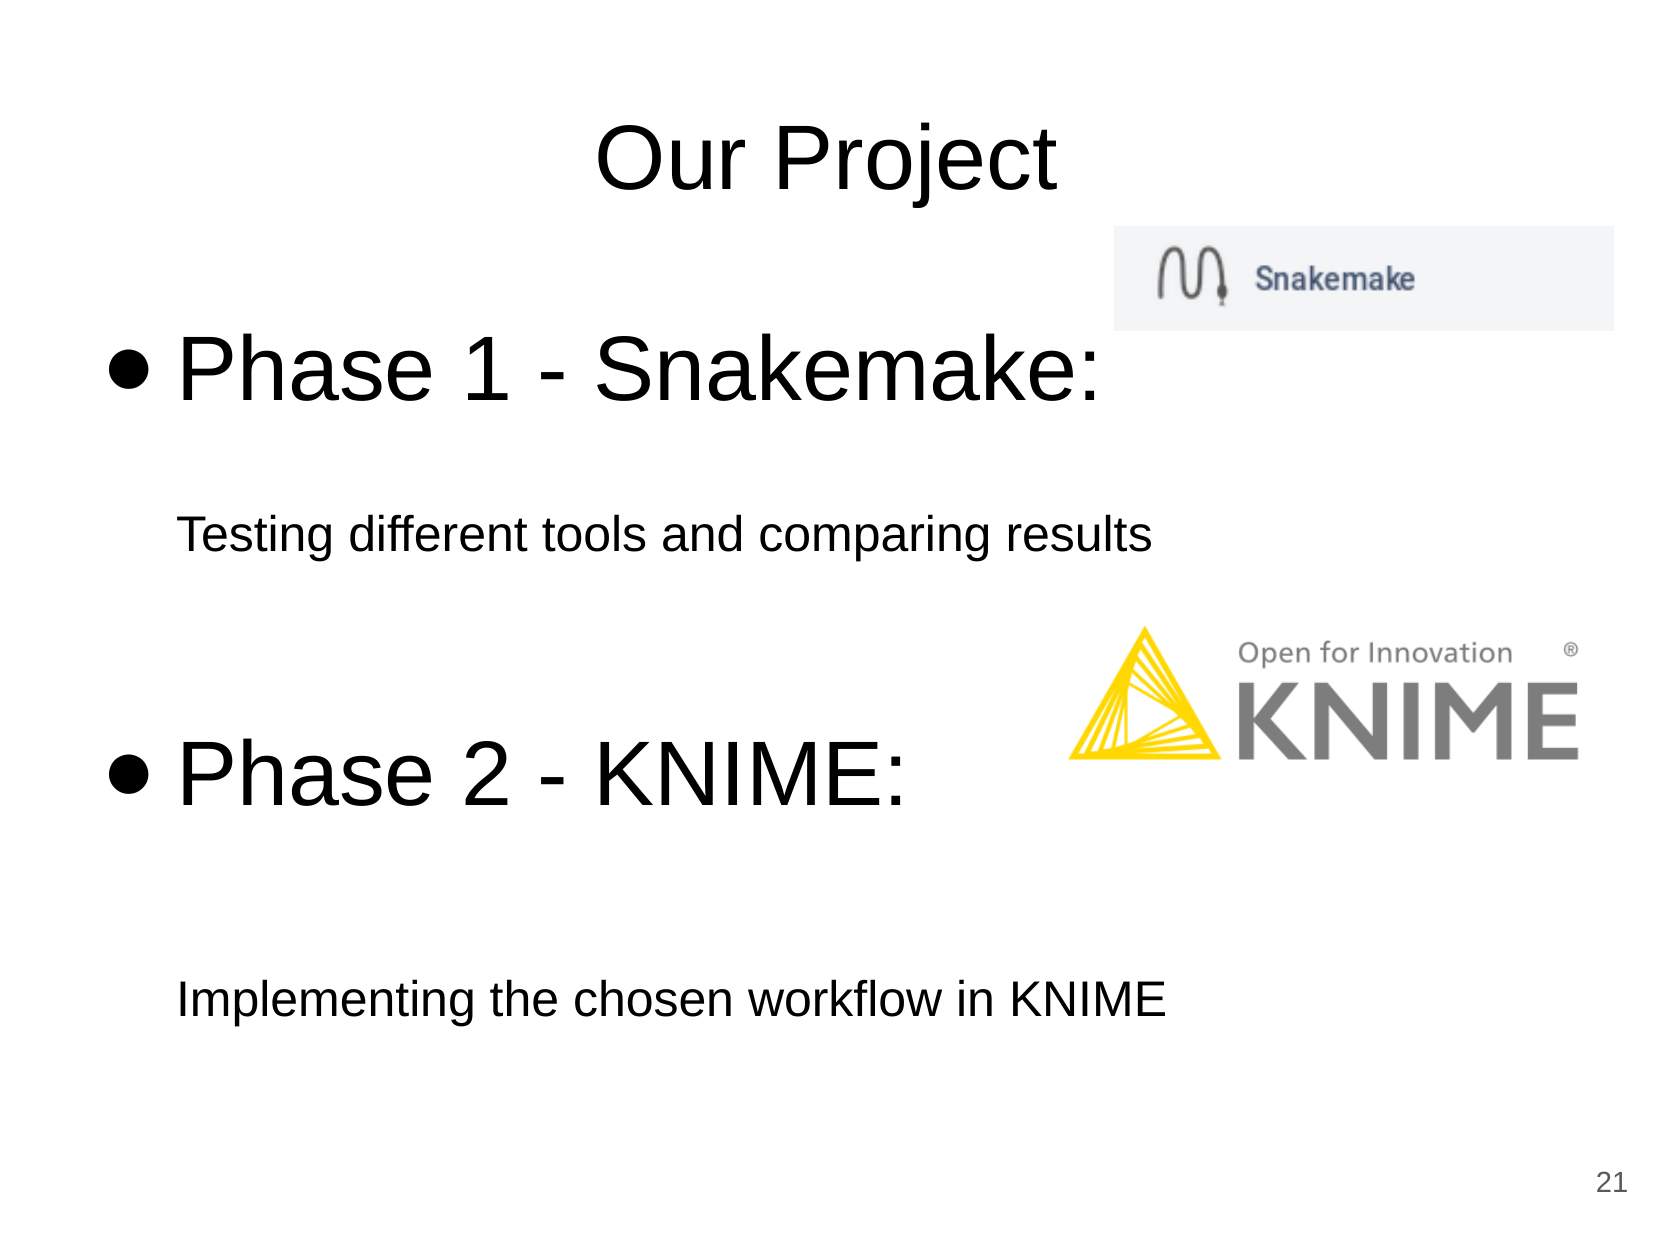

# Our Project
Phase 1 - Snakemake:
	Testing different tools and comparing results
Phase 2 - KNIME:
Implementing the chosen workflow in KNIME